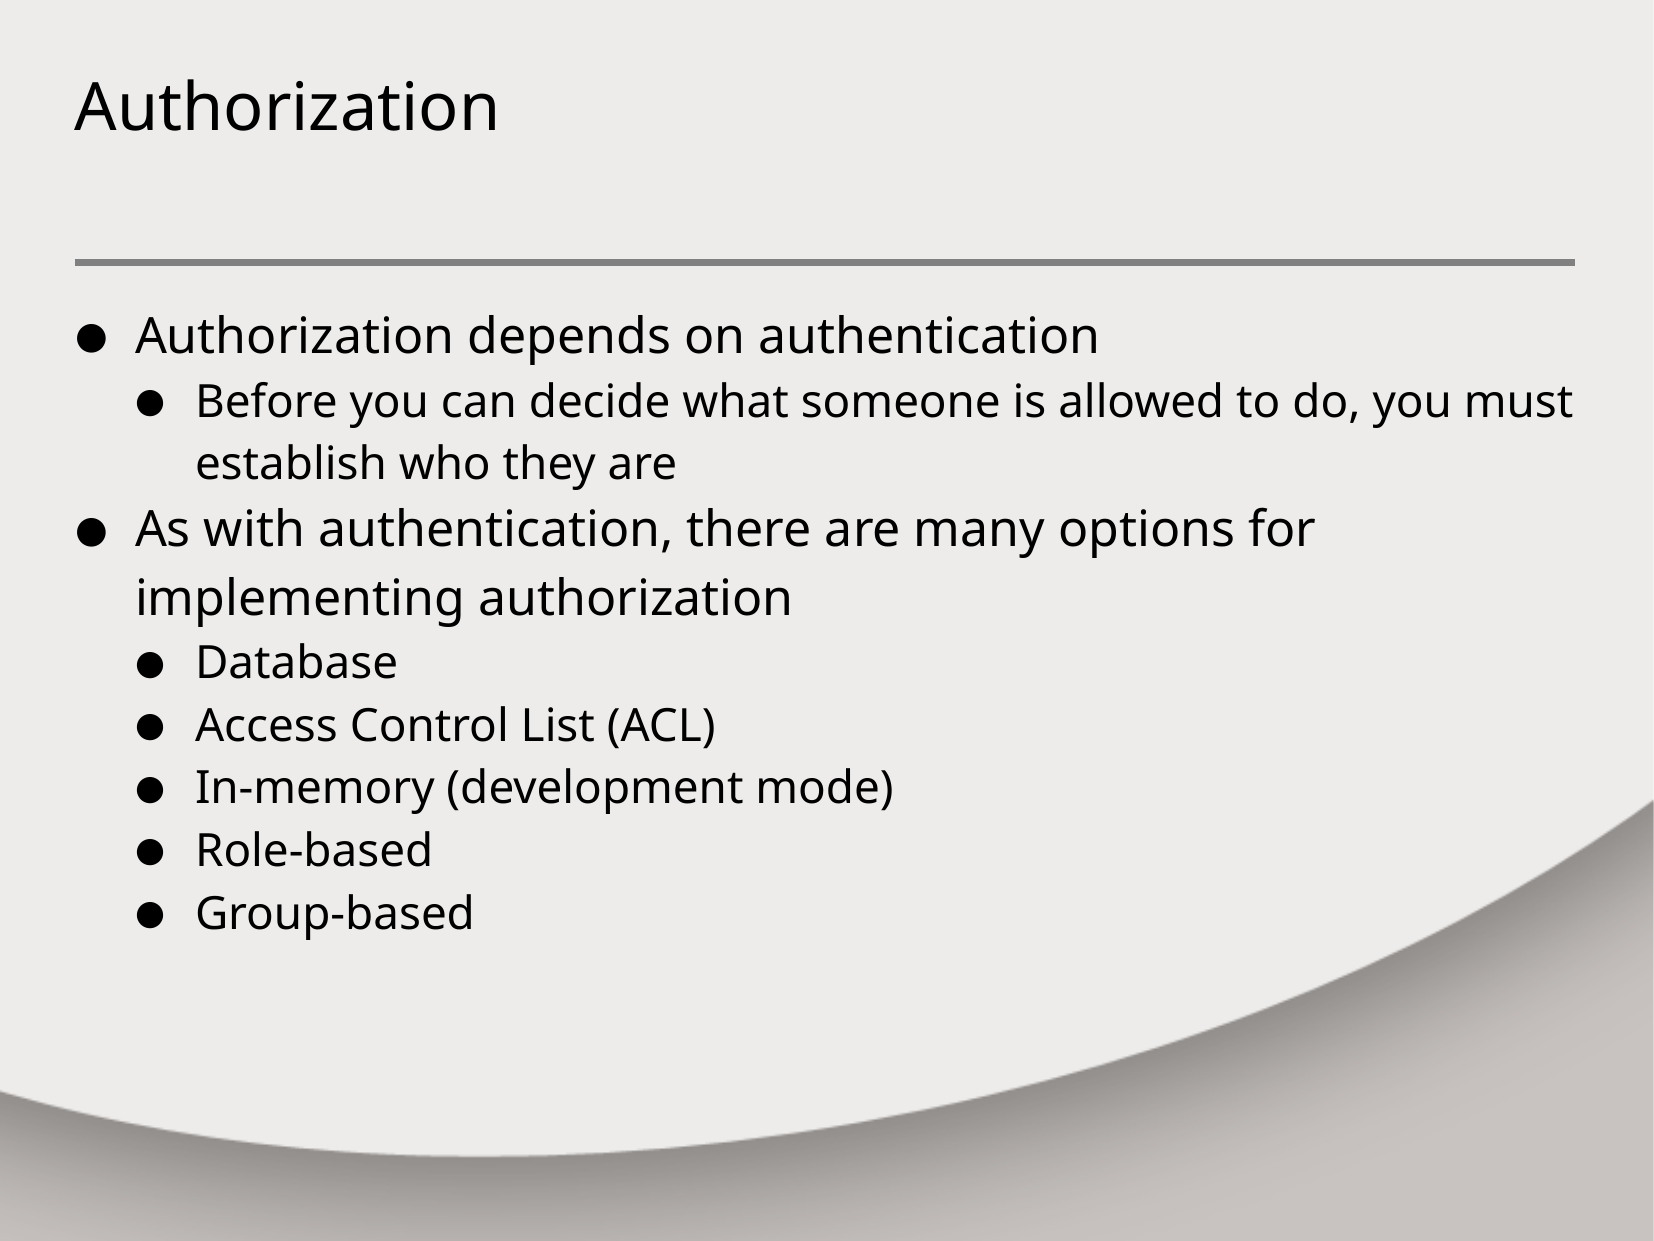

# Authorization
Authorization depends on authentication
Before you can decide what someone is allowed to do, you must establish who they are
As with authentication, there are many options for implementing authorization
Database
Access Control List (ACL)
In-memory (development mode)
Role-based
Group-based